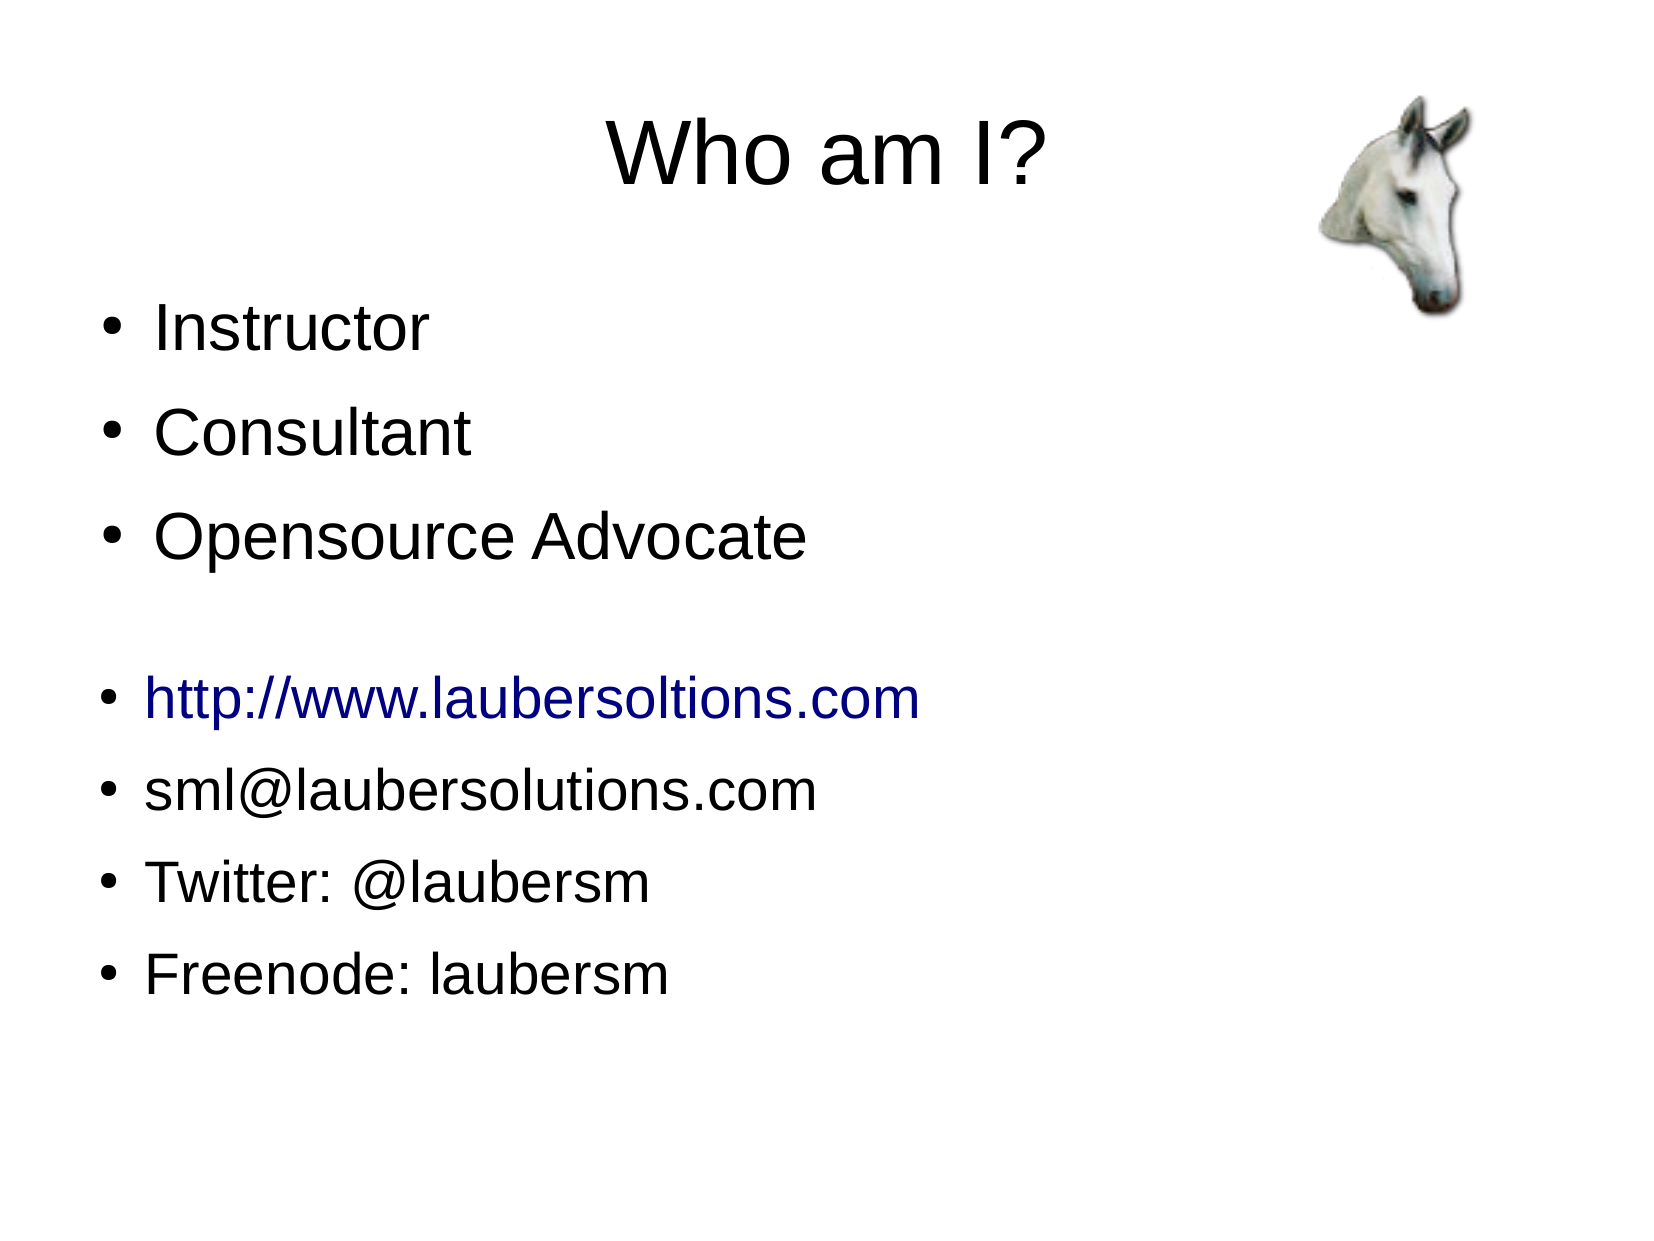

# Who am I?
Instructor
Consultant
Opensource Advocate
http://www.laubersoltions.com
sml@laubersolutions.com
Twitter: @laubersm
Freenode: laubersm